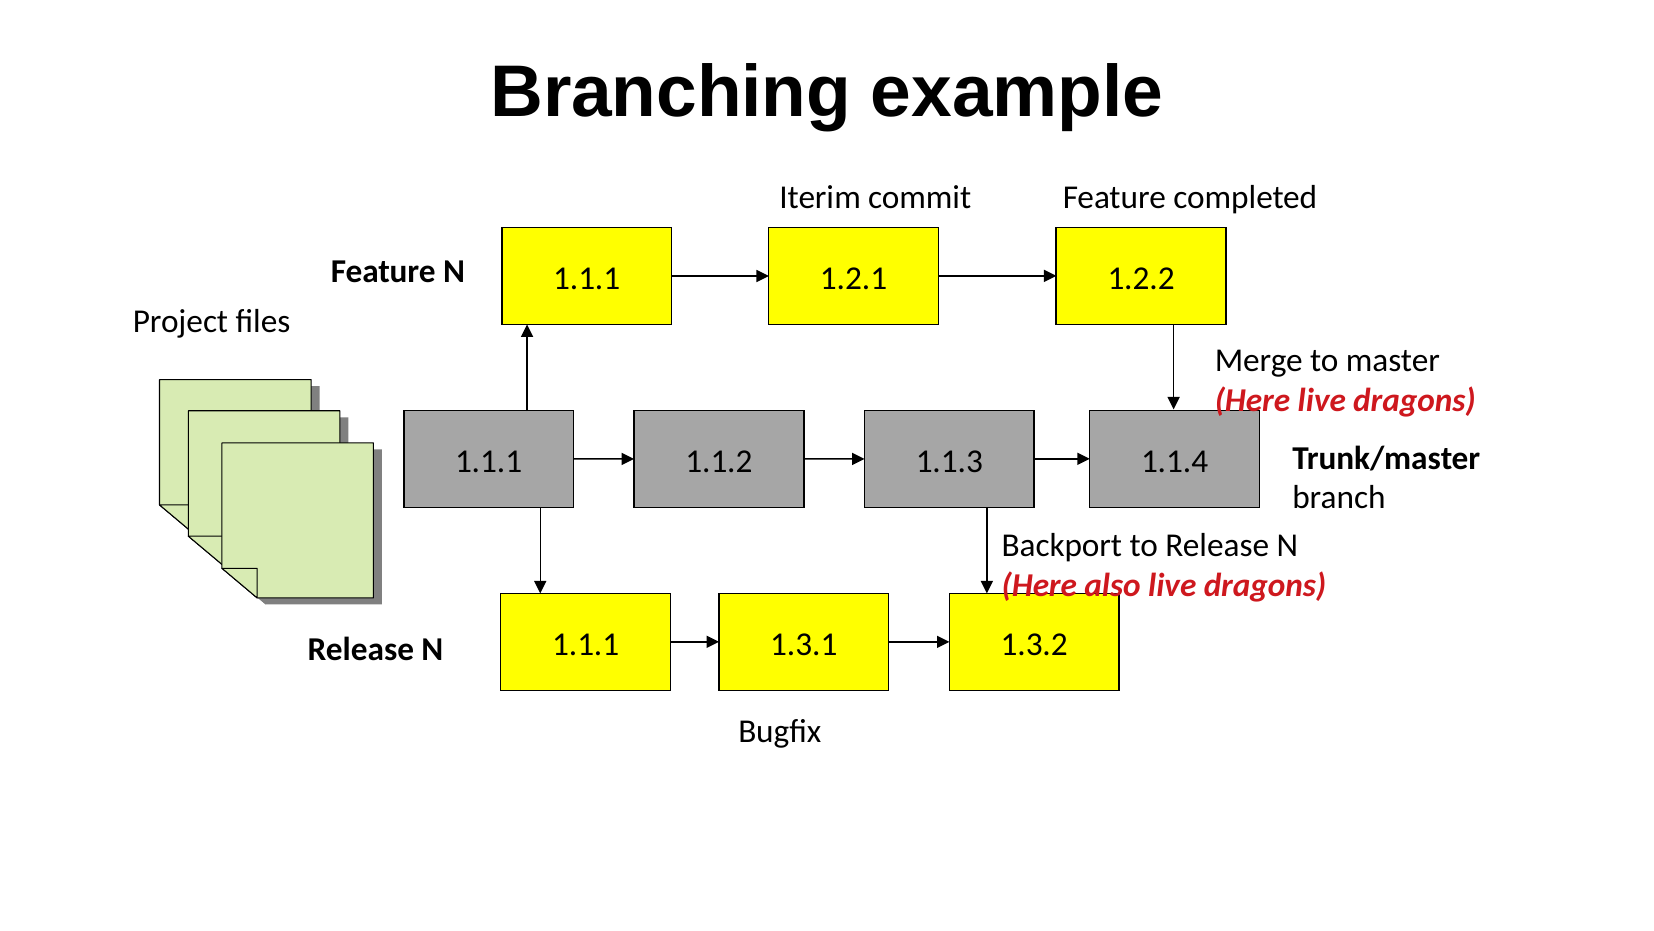

# Branching example
Iterim commit
Feature completed
1.1.1
1.2.1
1.2.2
Feature N
Project files
Merge to master
(Here live dragons)
1.1.1
1.1.2
1.1.3
1.1.4
Trunk/master branch
Backport to Release N
(Here also live dragons)
1.1.1
1.3.1
1.3.2
Release N
Bugfix